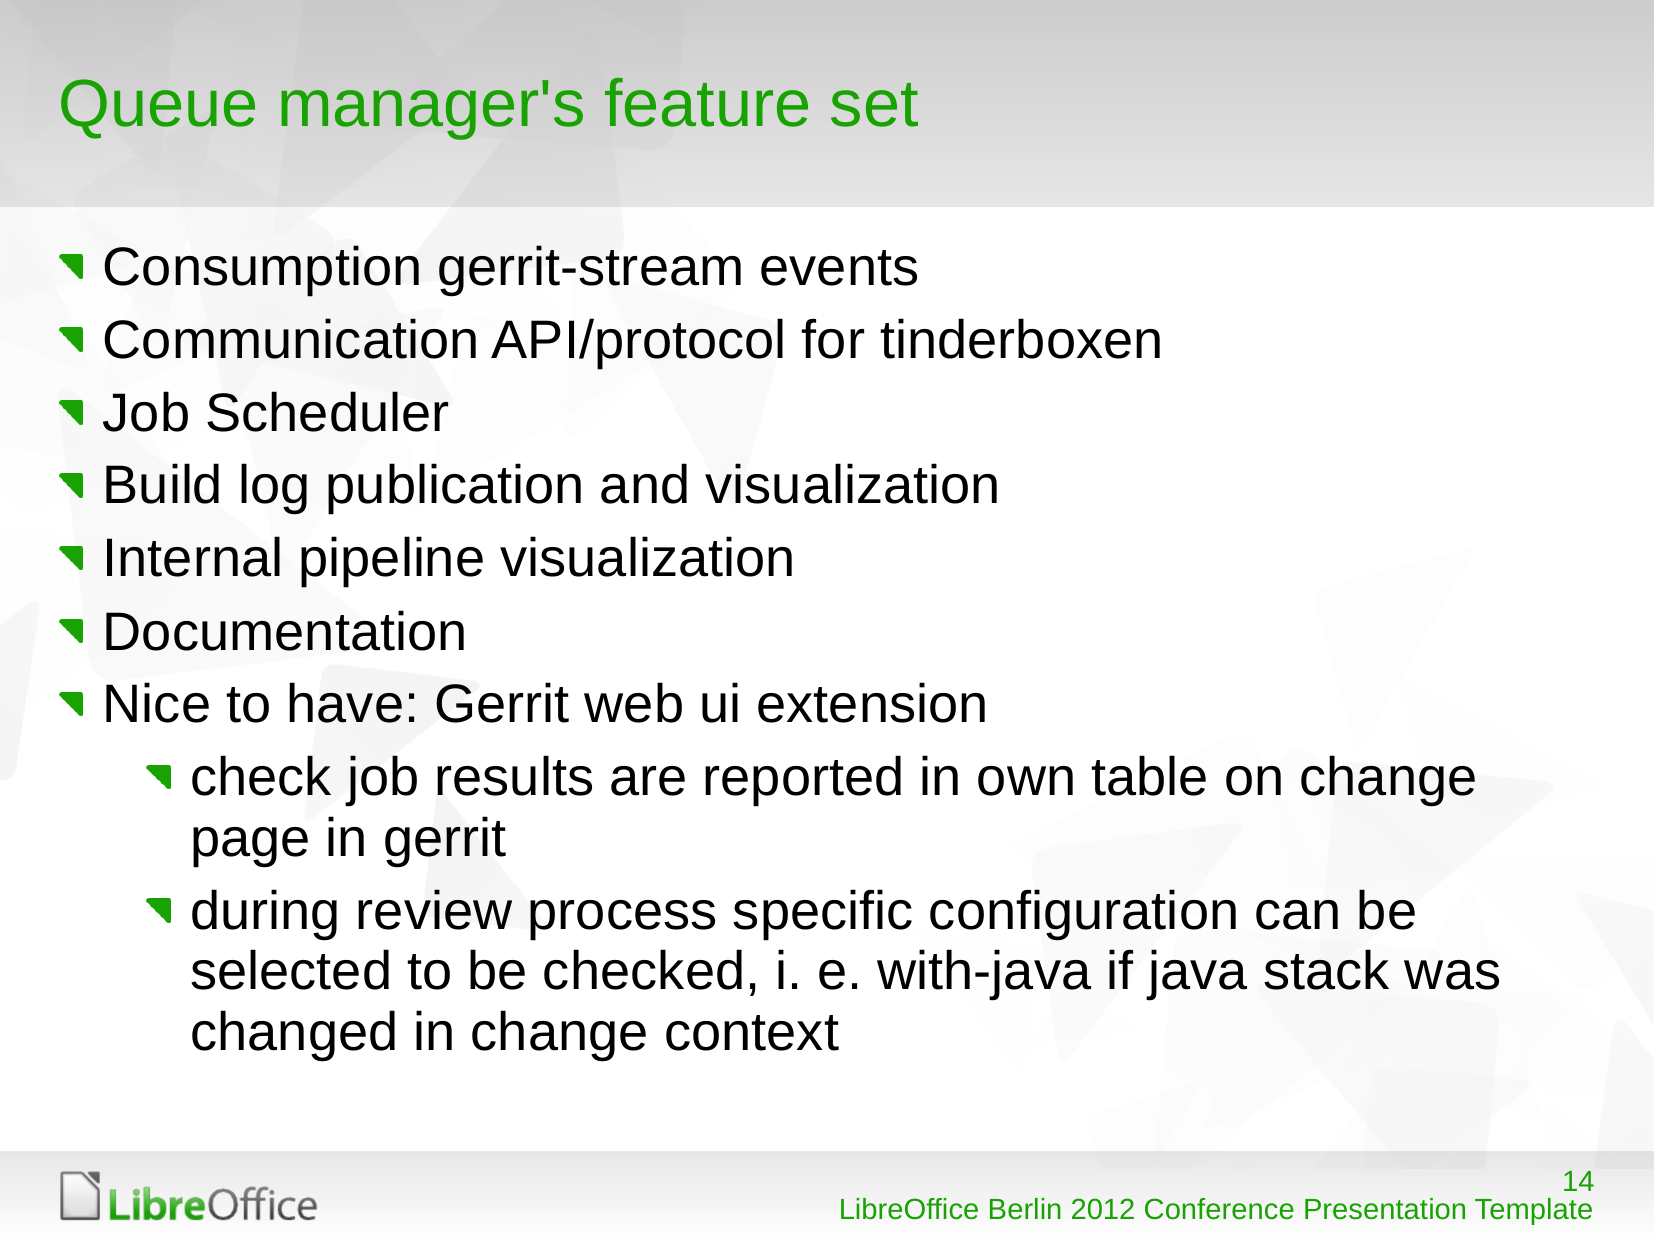

# Queue manager's feature set
Consumption gerrit-stream events
Communication API/protocol for tinderboxen
Job Scheduler
Build log publication and visualization
Internal pipeline visualization
Documentation
Nice to have: Gerrit web ui extension
check job results are reported in own table on change page in gerrit
during review process specific configuration can be selected to be checked, i. e. with-java if java stack was changed in change context
14
LibreOffice Berlin 2012 Conference Presentation Template